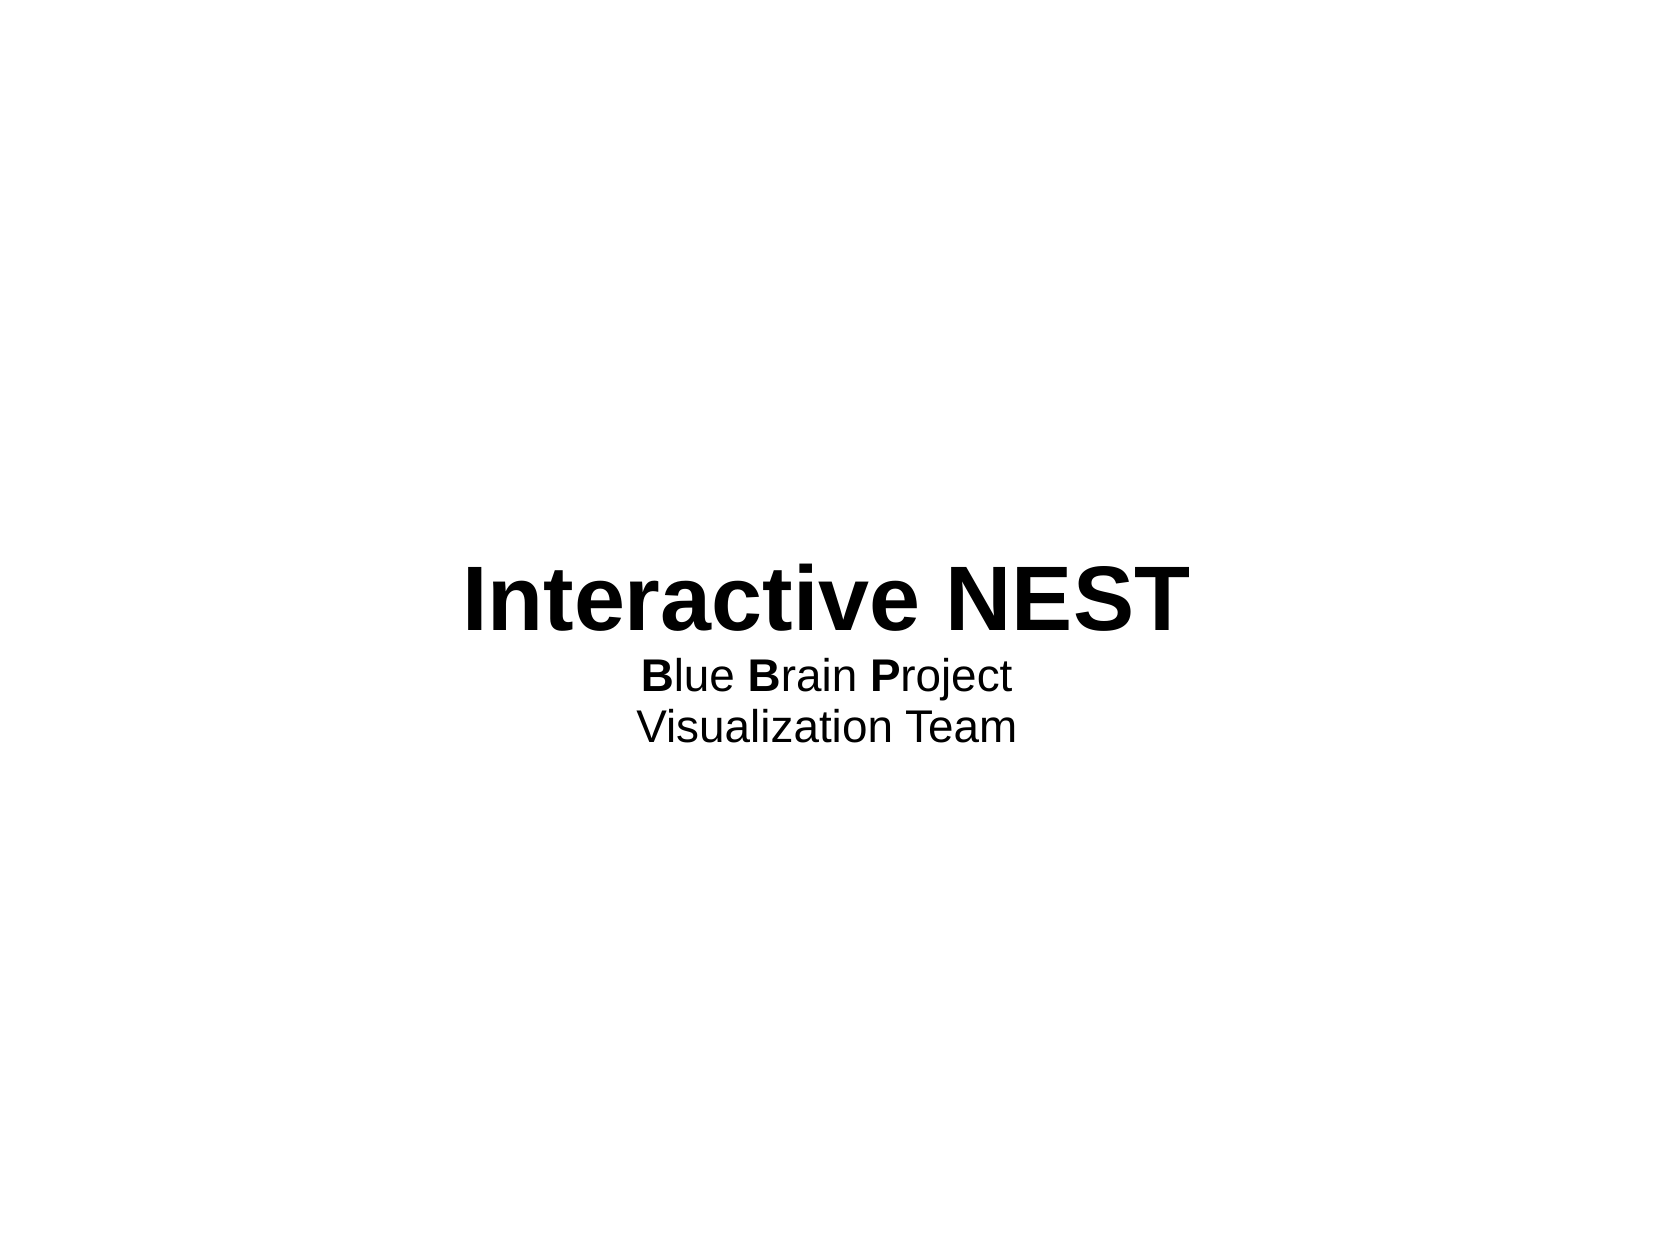

# Interactive NEST
Blue Brain Project
Visualization Team